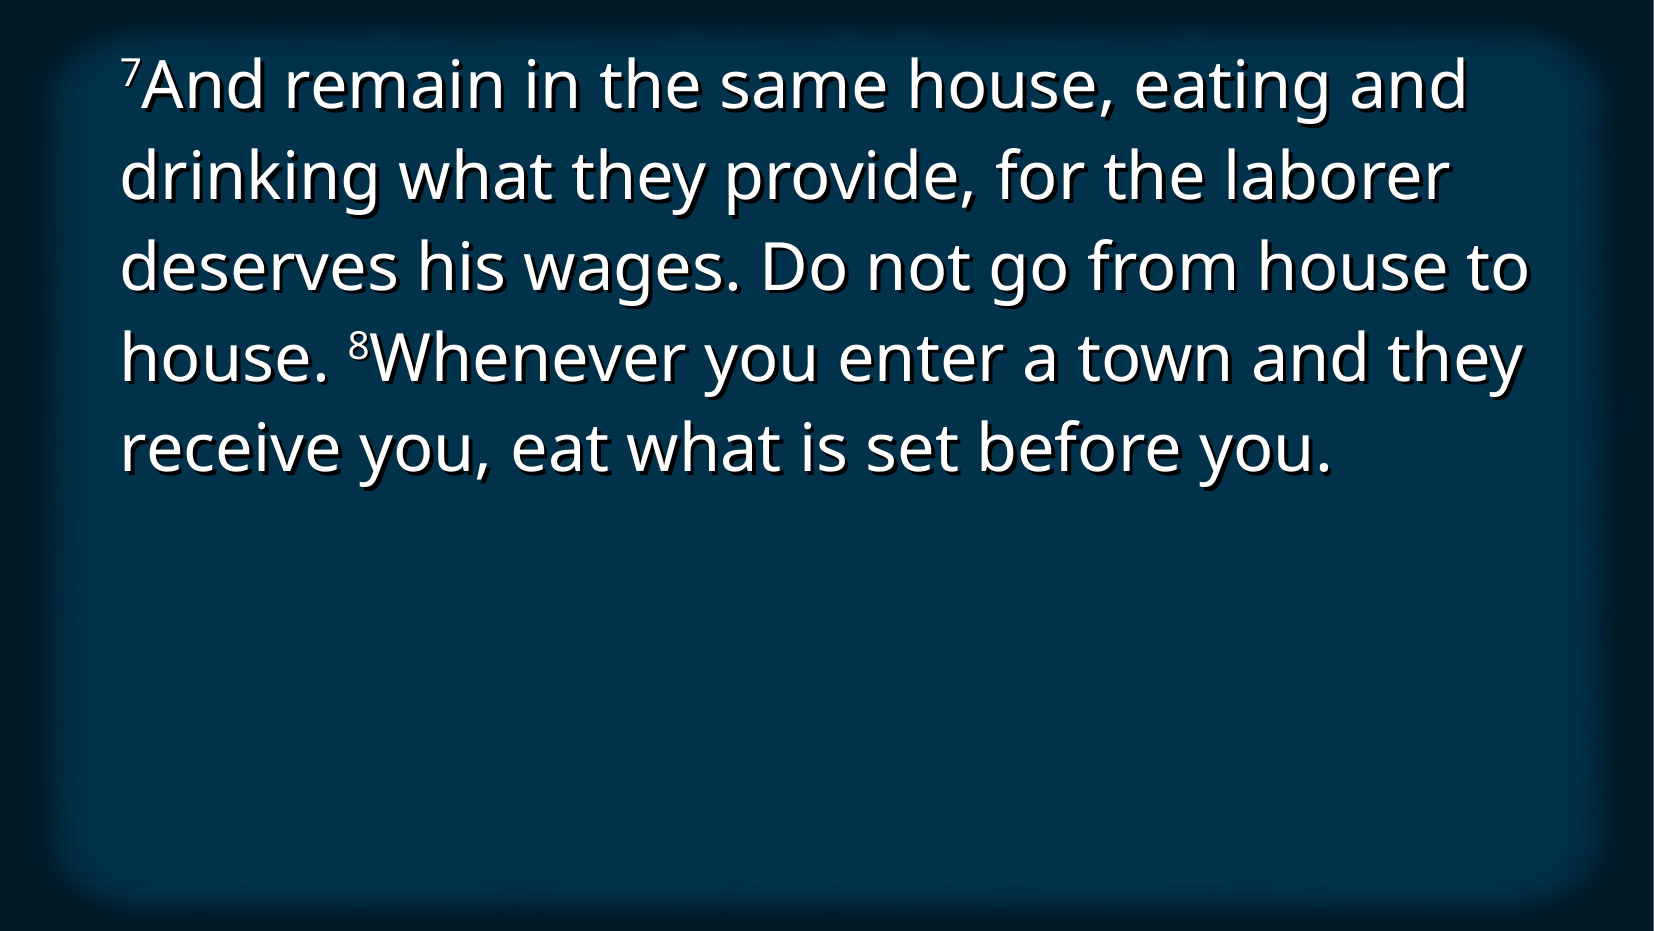

7And remain in the same house, eating and drinking what they provide, for the laborer deserves his wages. Do not go from house to house. 8Whenever you enter a town and they receive you, eat what is set before you.